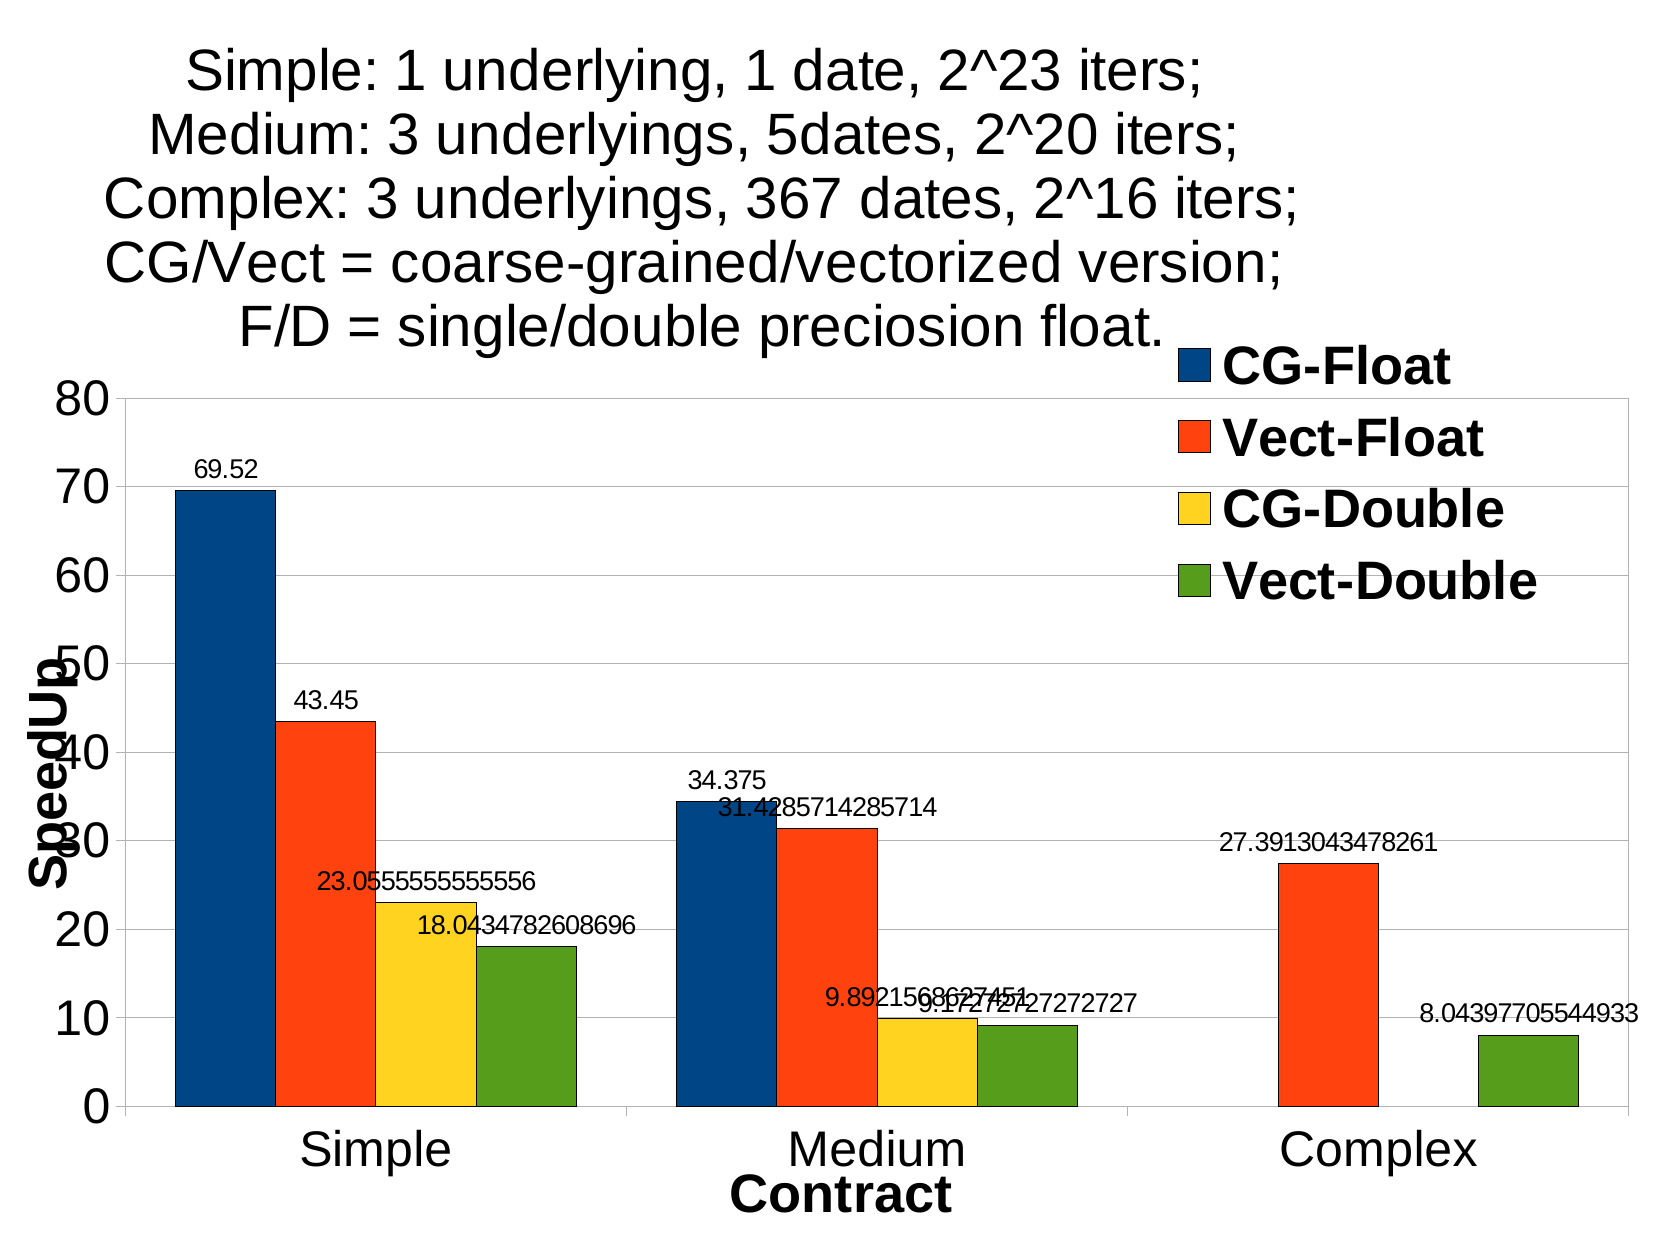

### Chart: Simple: 1 underlying, 1 date, 2^23 iters;
Medium: 3 underlyings, 5dates, 2^20 iters;
Complex: 3 underlyings, 367 dates, 2^16 iters;
CG/Vect = coarse-grained/vectorized version;
F/D = single/double preciosion float.
| Category | CG-Float | Vect-Float | CG-Double | Vect-Double |
|---|---|---|---|---|
| Simple | 69.52 | 43.45 | 23.0555555555556 | 18.0434782608696 |
| Medium | 34.375 | 31.4285714285714 | 9.8921568627451 | 9.17272727272727 |
| Complex | None | 27.3913043478261 | None | 8.04397705544933 |